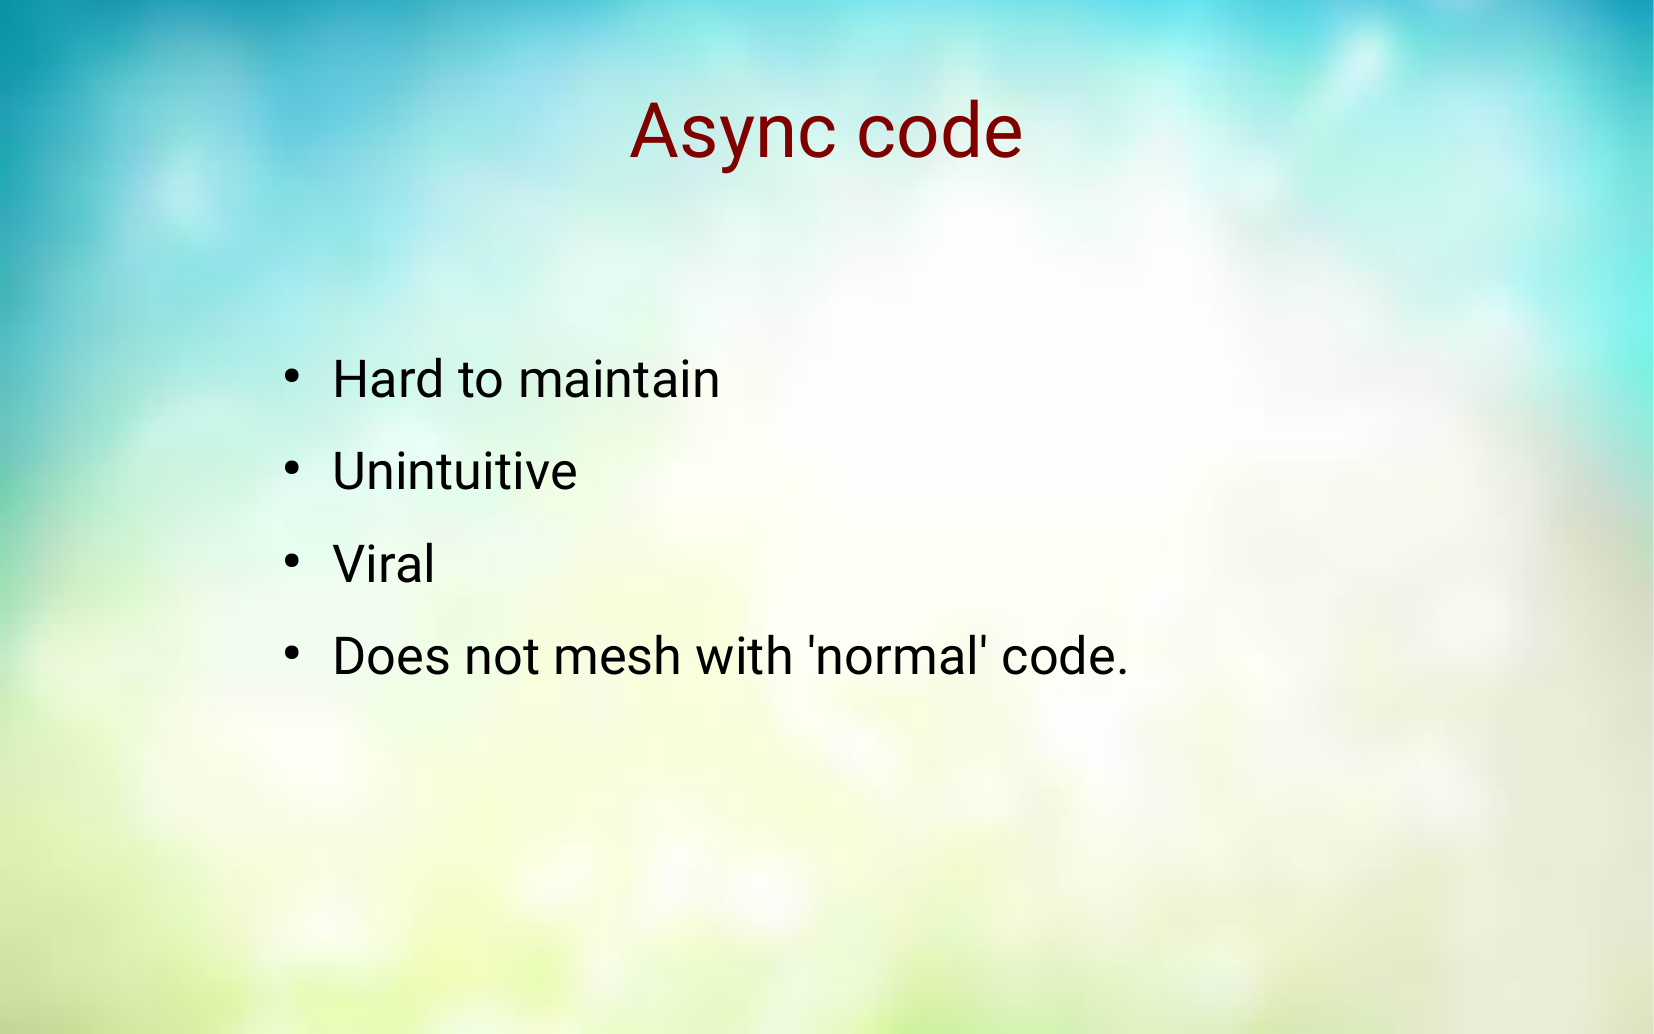

# Async code
Hard to maintain
Unintuitive
Viral
Does not mesh with 'normal' code.